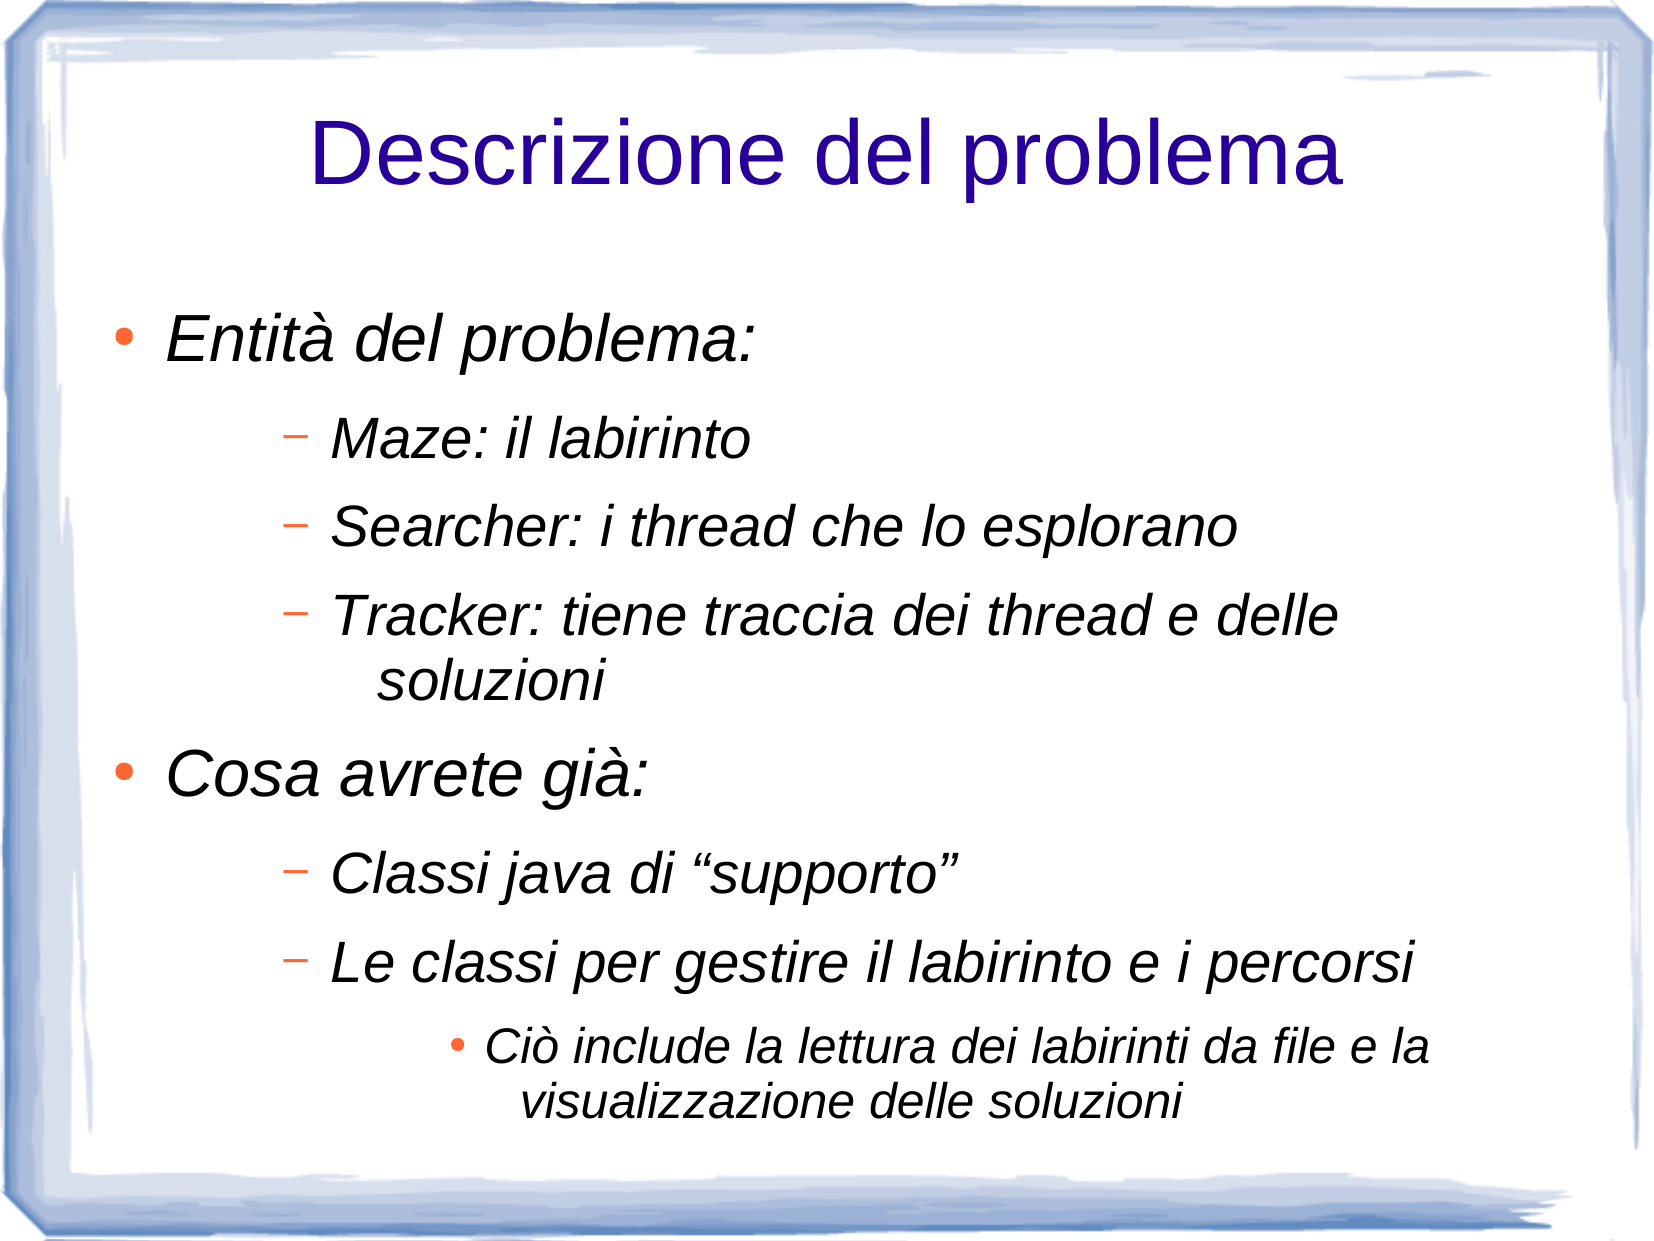

# Descrizione del problema
Entità del problema:
Maze: il labirinto
Searcher: i thread che lo esplorano
Tracker: tiene traccia dei thread e delle soluzioni
Cosa avrete già:
Classi java di “supporto”
Le classi per gestire il labirinto e i percorsi
Ciò include la lettura dei labirinti da file e la visualizzazione delle soluzioni